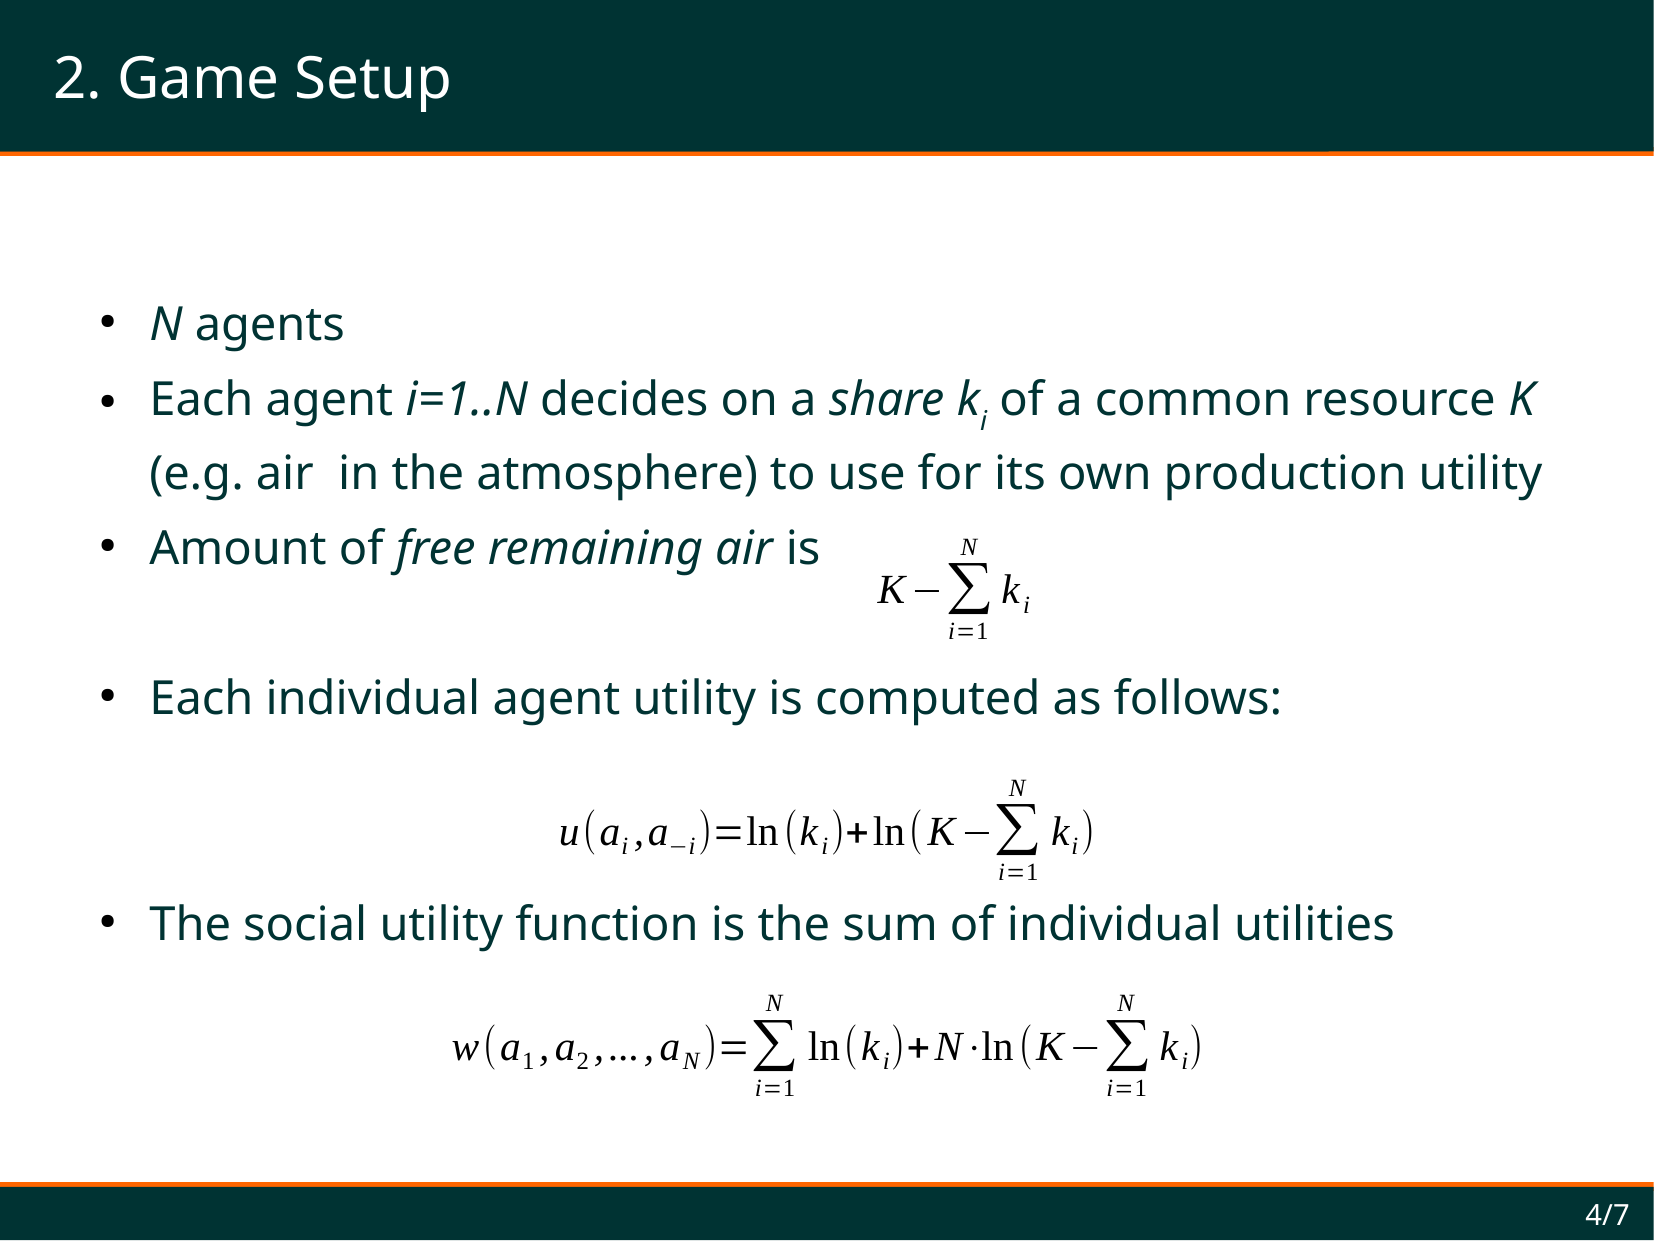

# 2. Game Setup
N agents
Each agent i=1..N decides on a share ki of a common resource K (e.g. air in the atmosphere) to use for its own production utility
Amount of free remaining air is
Each individual agent utility is computed as follows:
The social utility function is the sum of individual utilities
4